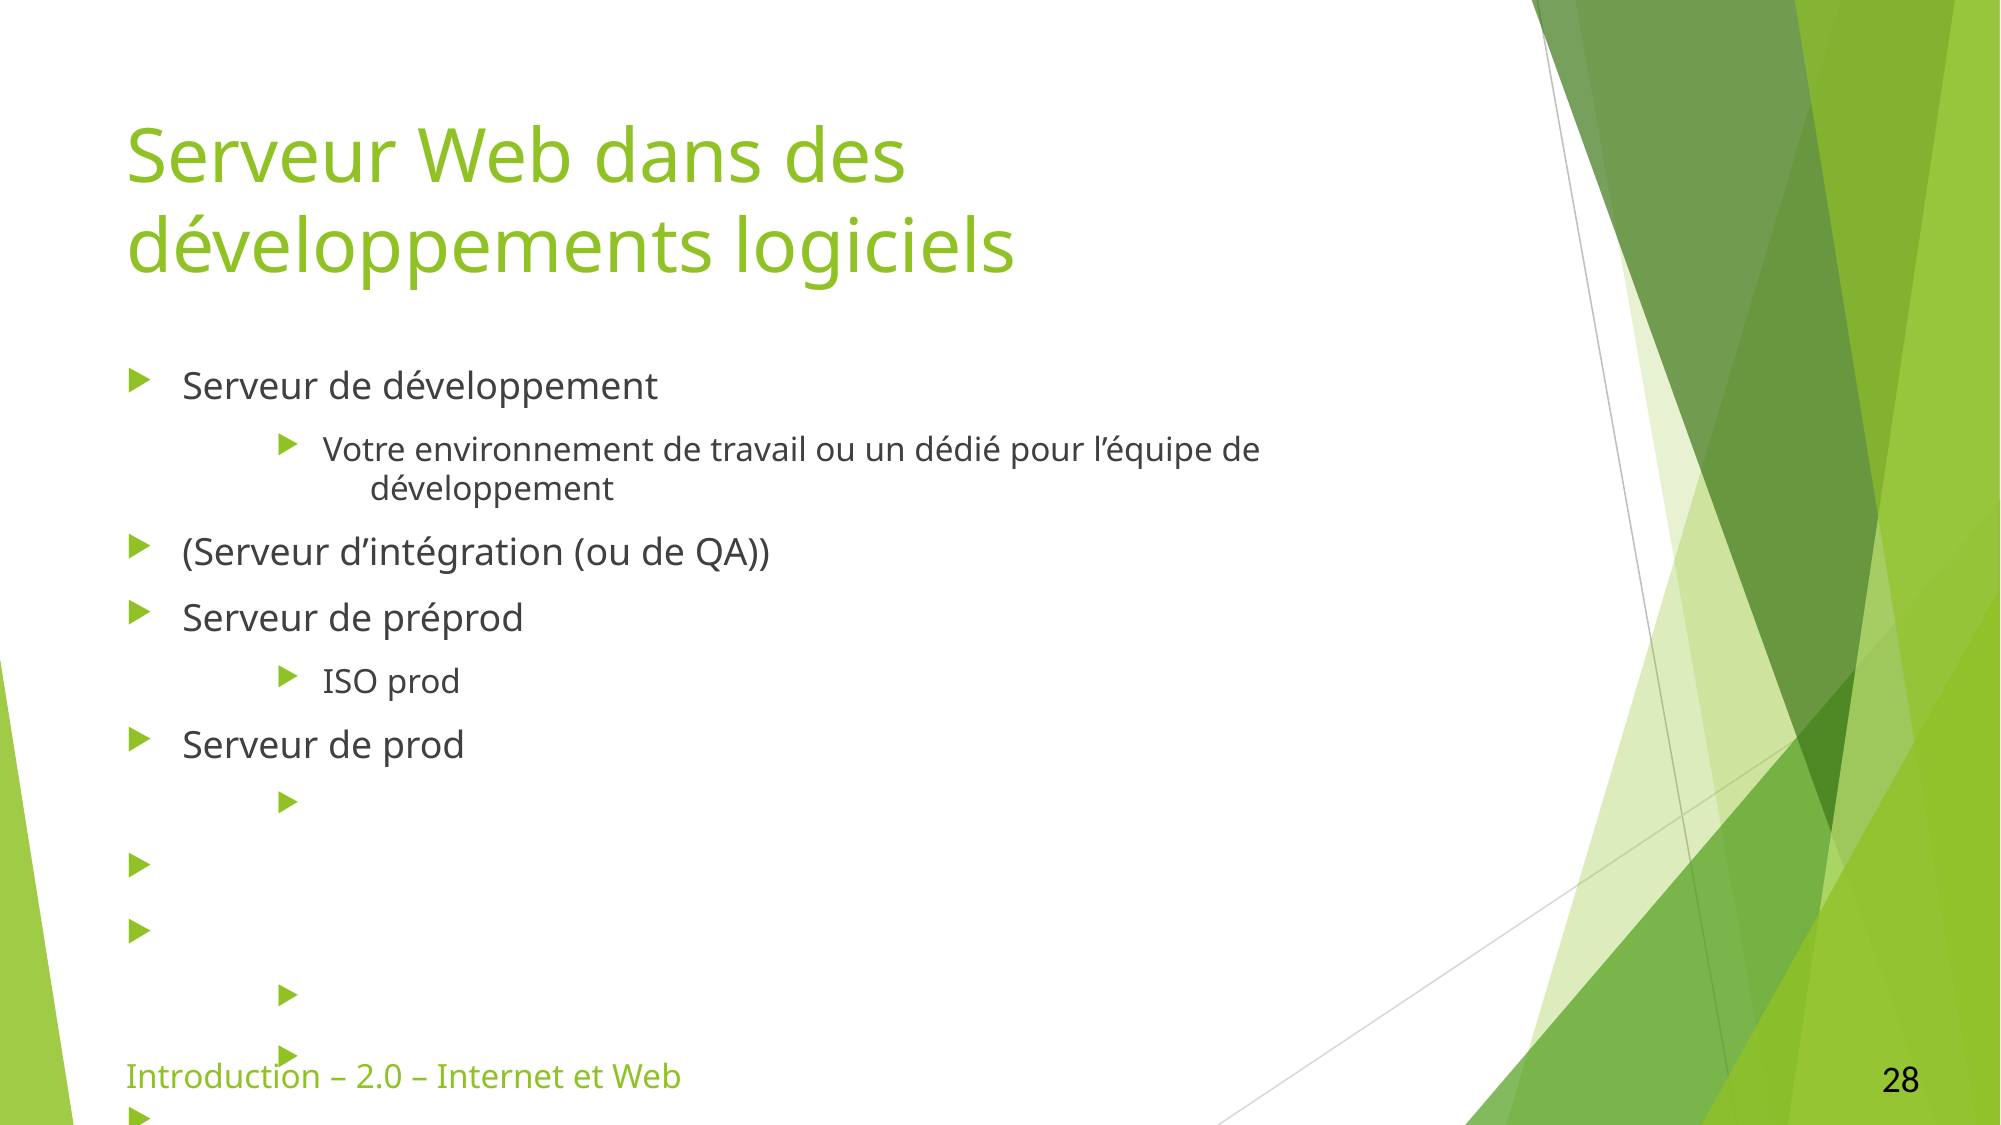

# Serveur Web dans des développements logiciels
Serveur de développement
Votre environnement de travail ou un dédié pour l’équipe de développement
(Serveur d’intégration (ou de QA))
Serveur de préprod
ISO prod
Serveur de prod
Introduction – 2.0 – Internet et Web